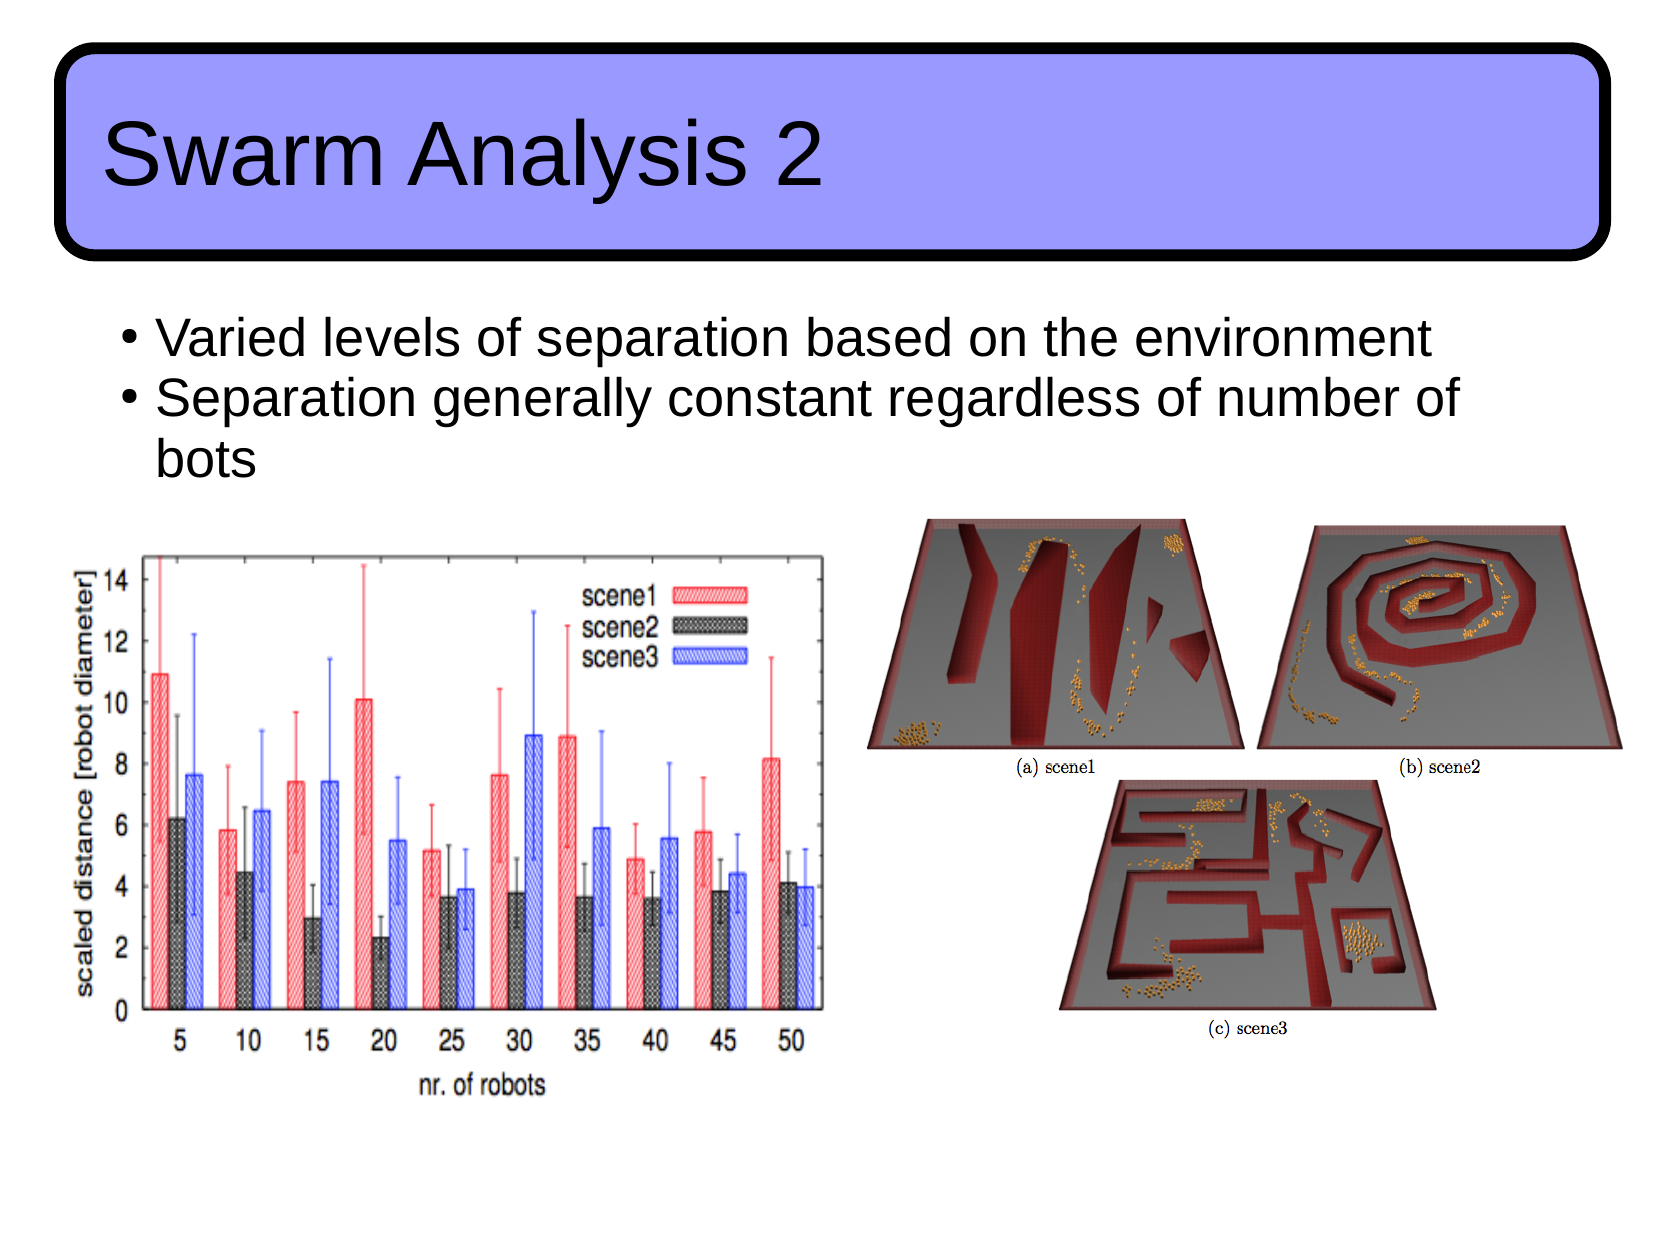

#
Swarm Motion
Swarm Analysis 2
Varied levels of separation based on the environment
Separation generally constant regardless of number of bots